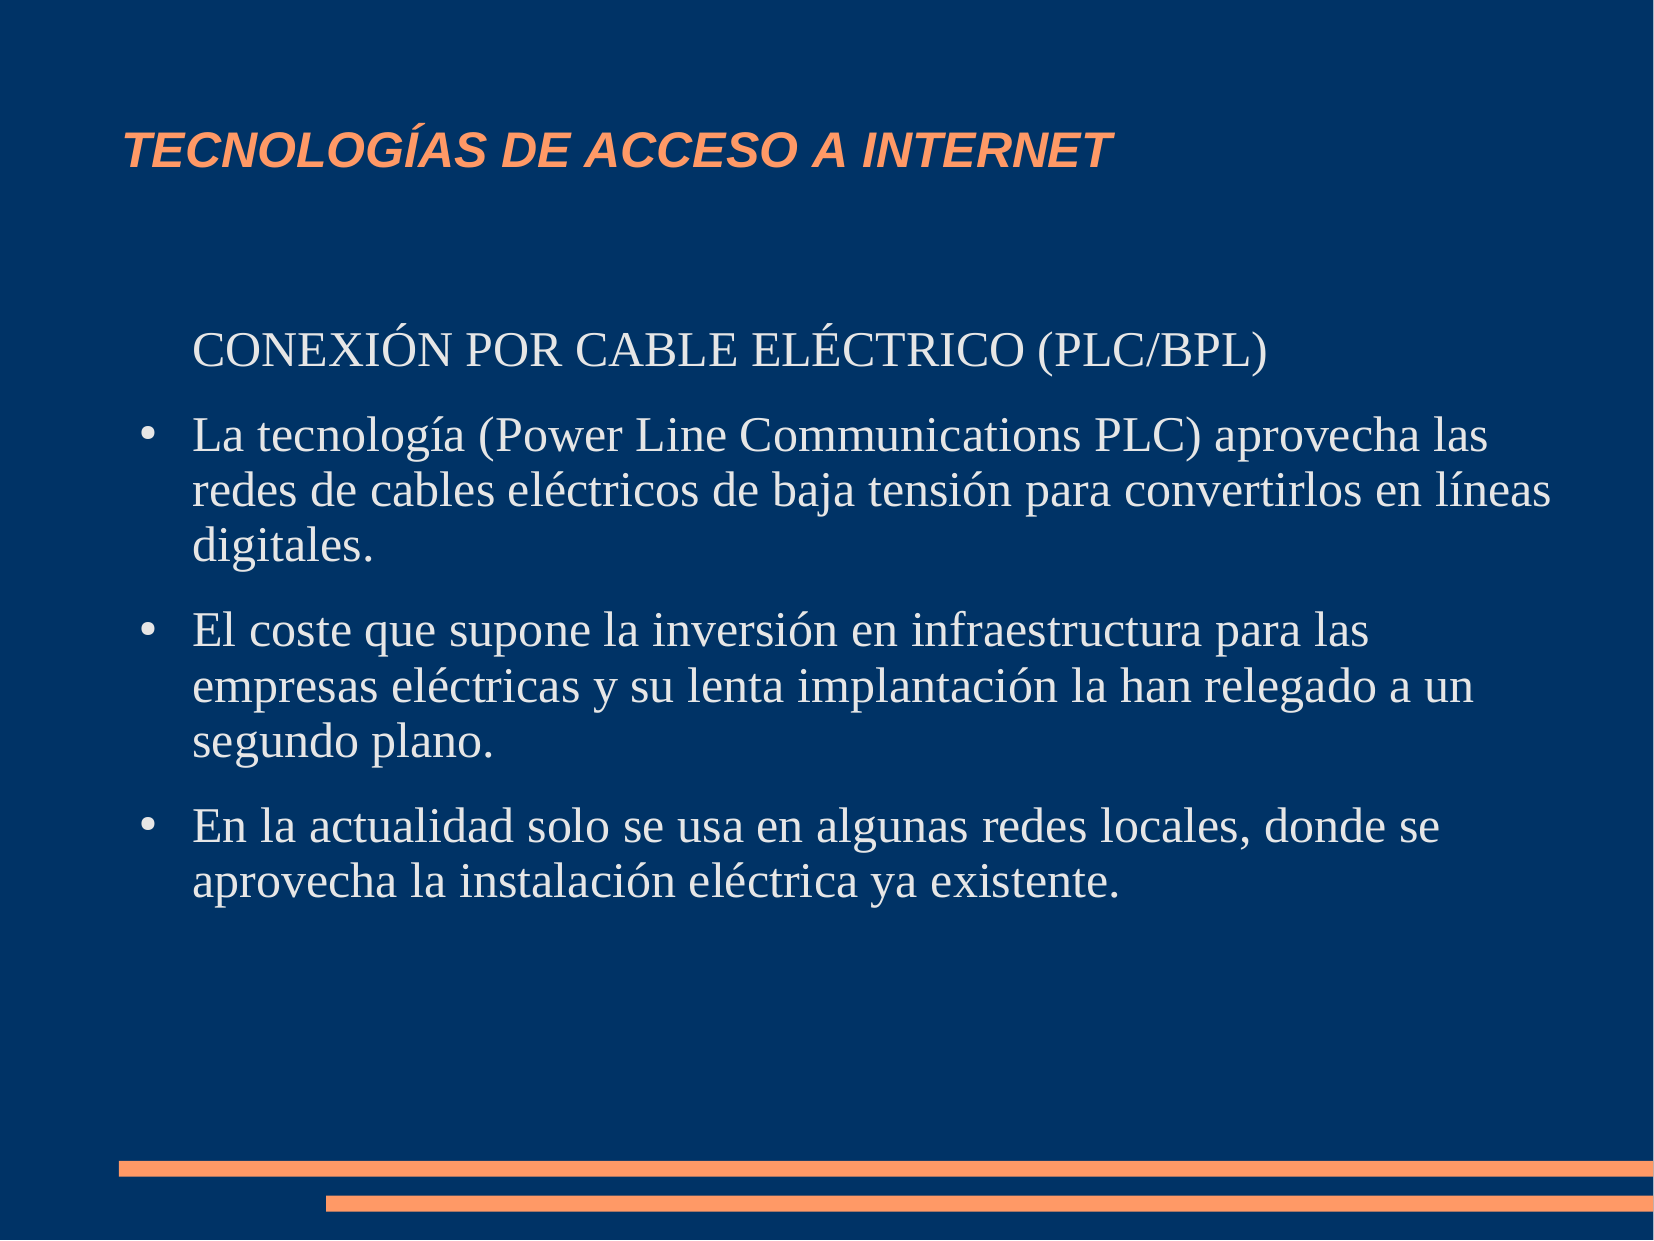

# TECNOLOGÍAS DE ACCESO A INTERNET
CONEXIÓN POR CABLE ELÉCTRICO (PLC/BPL)
La tecnología (Power Line Communications PLC) aprovecha las redes de cables eléctricos de baja tensión para convertirlos en líneas digitales.
El coste que supone la inversión en infraestructura para las empresas eléctricas y su lenta implantación la han relegado a un segundo plano.
En la actualidad solo se usa en algunas redes locales, donde se aprovecha la instalación eléctrica ya existente.